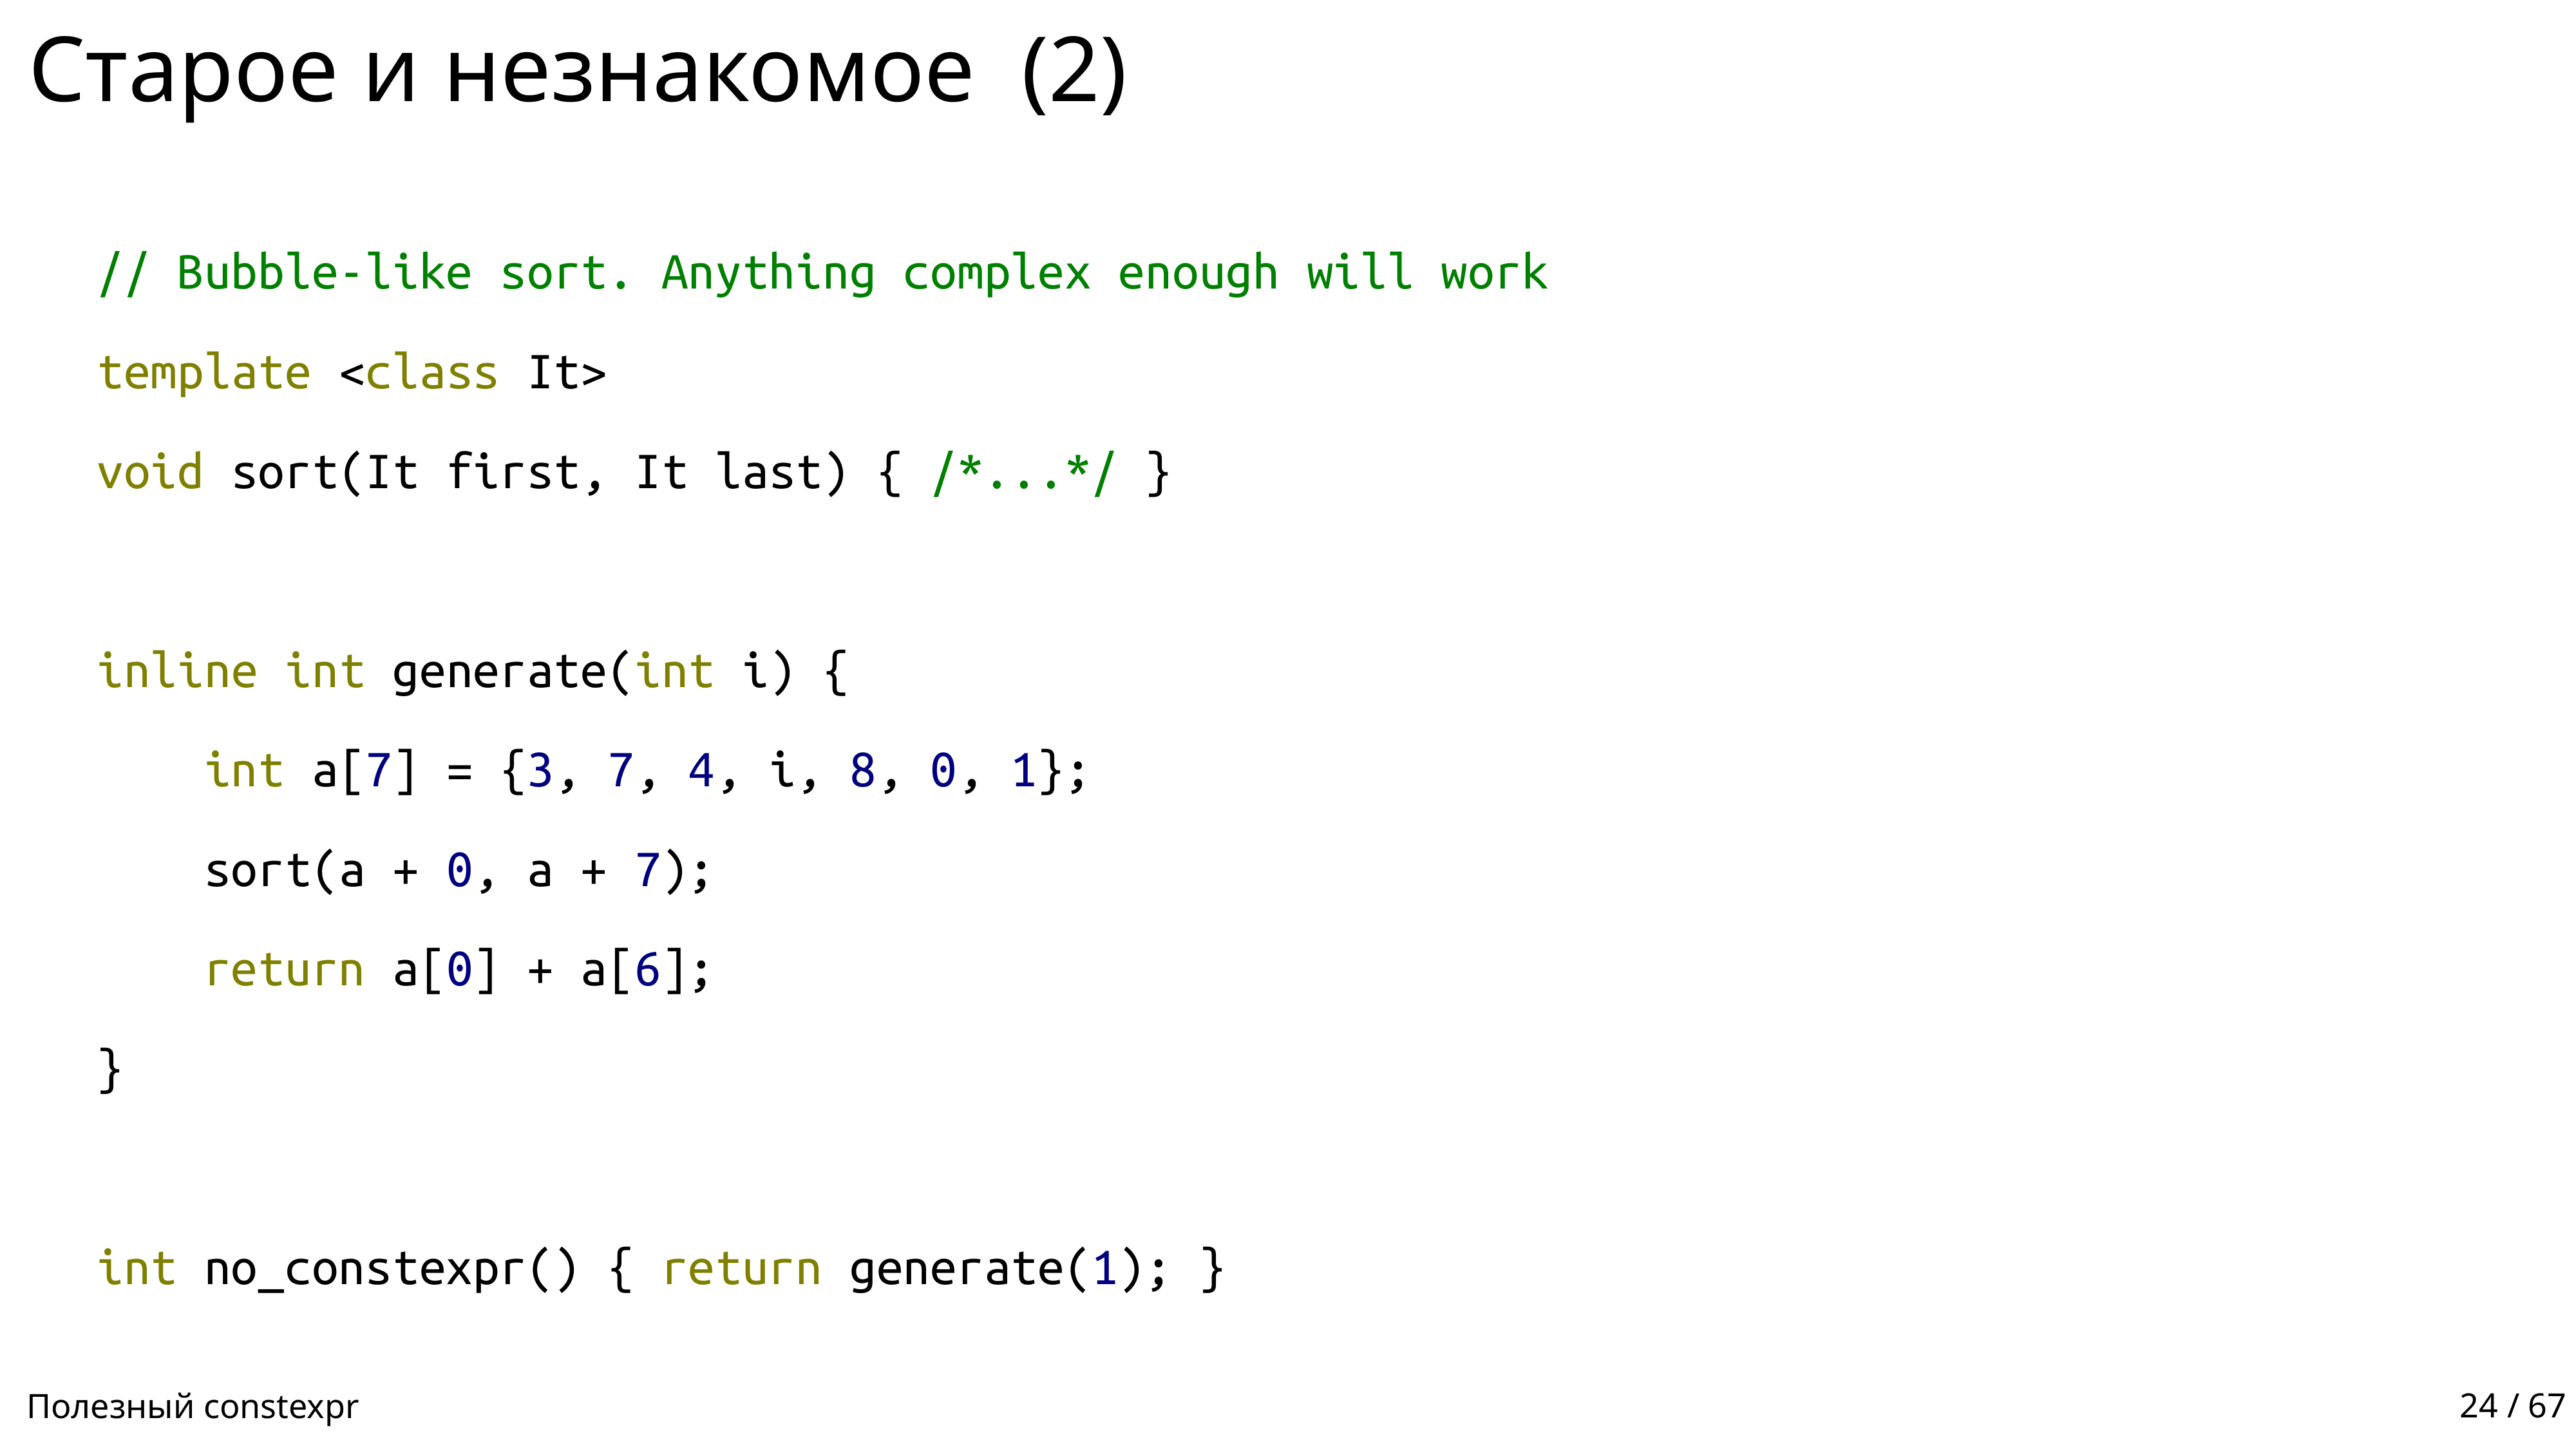

# Старое и незнакомое (2)
// Bubble-like sort. Anything complex enough will work
template <class It>
void sort(It first, It last) { /*...*/ }
inline int generate(int i) {
 int a[7] = {3, 7, 4, i, 8, 0, 1};
 sort(a + 0, a + 7);
 return a[0] + a[6];
}
int no_constexpr() { return generate(1); }
Полезный constexpr